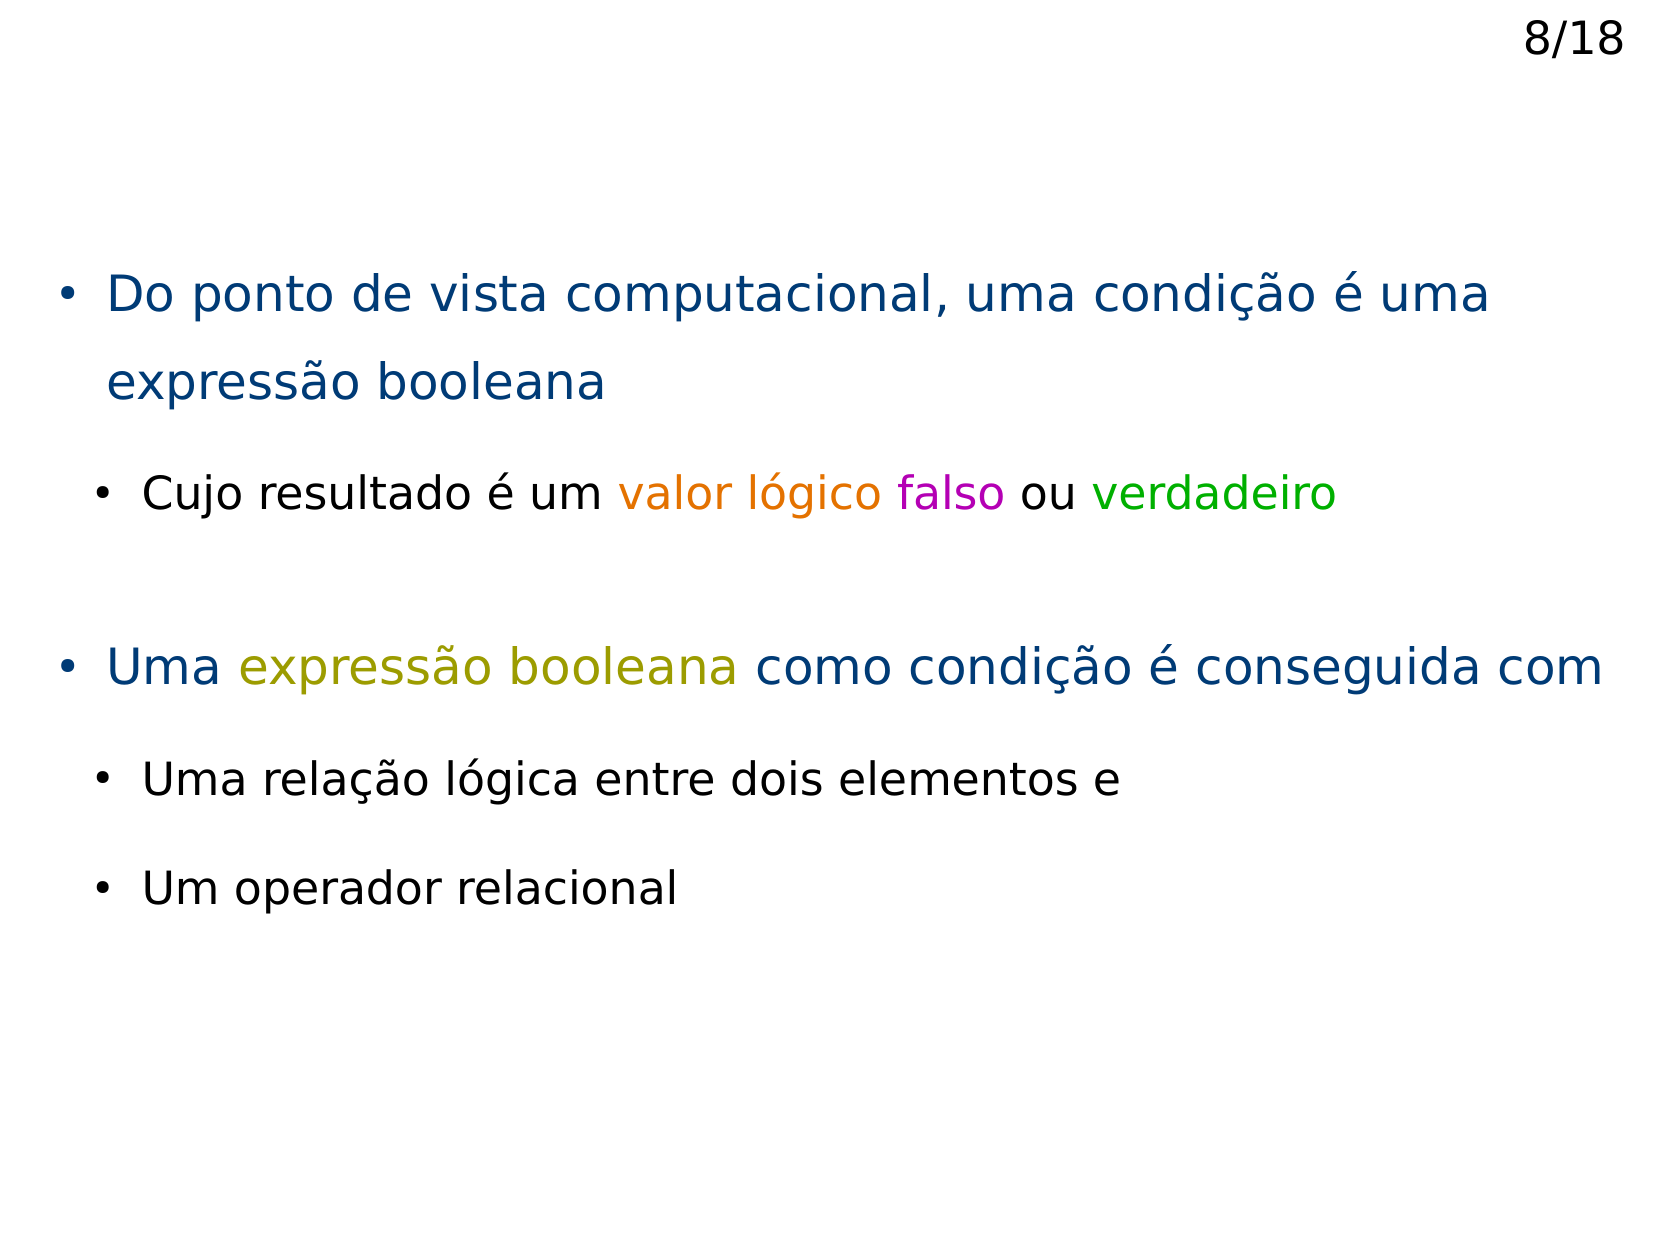

8
#
Do ponto de vista computacional, uma condição é uma expressão booleana
Cujo resultado é um valor lógico falso ou verdadeiro
Uma expressão booleana como condição é conseguida com
Uma relação lógica entre dois elementos e
Um operador relacional